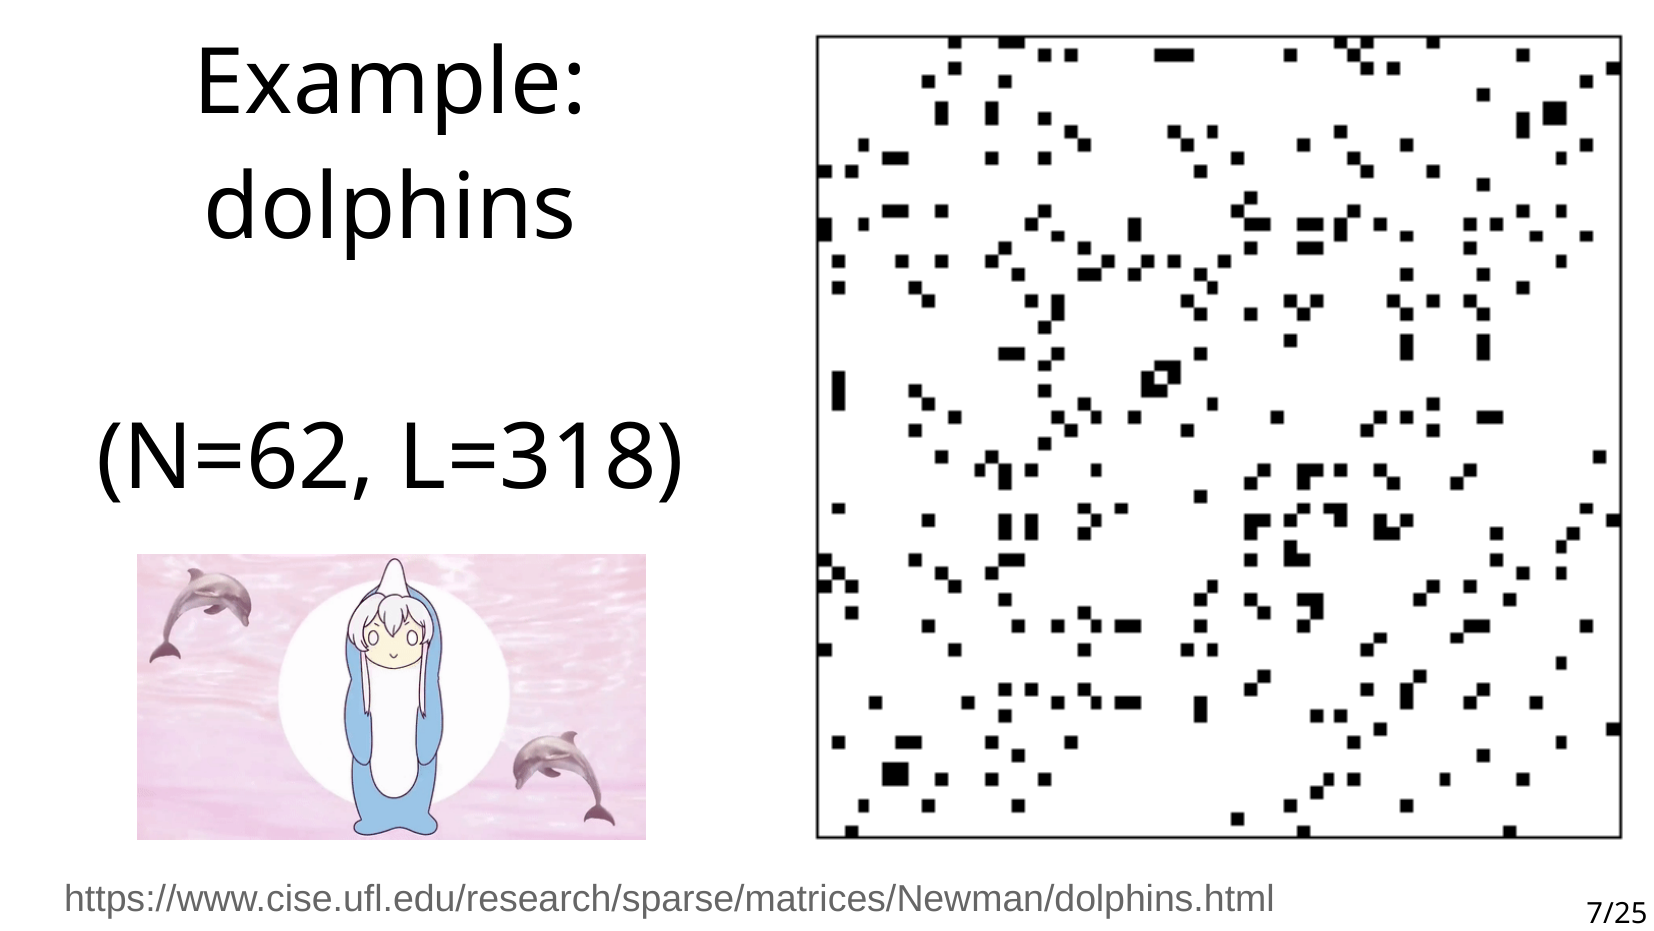

# Example: dolphins (N=62, L=318)
https://www.cise.ufl.edu/research/sparse/matrices/Newman/dolphins.html
7